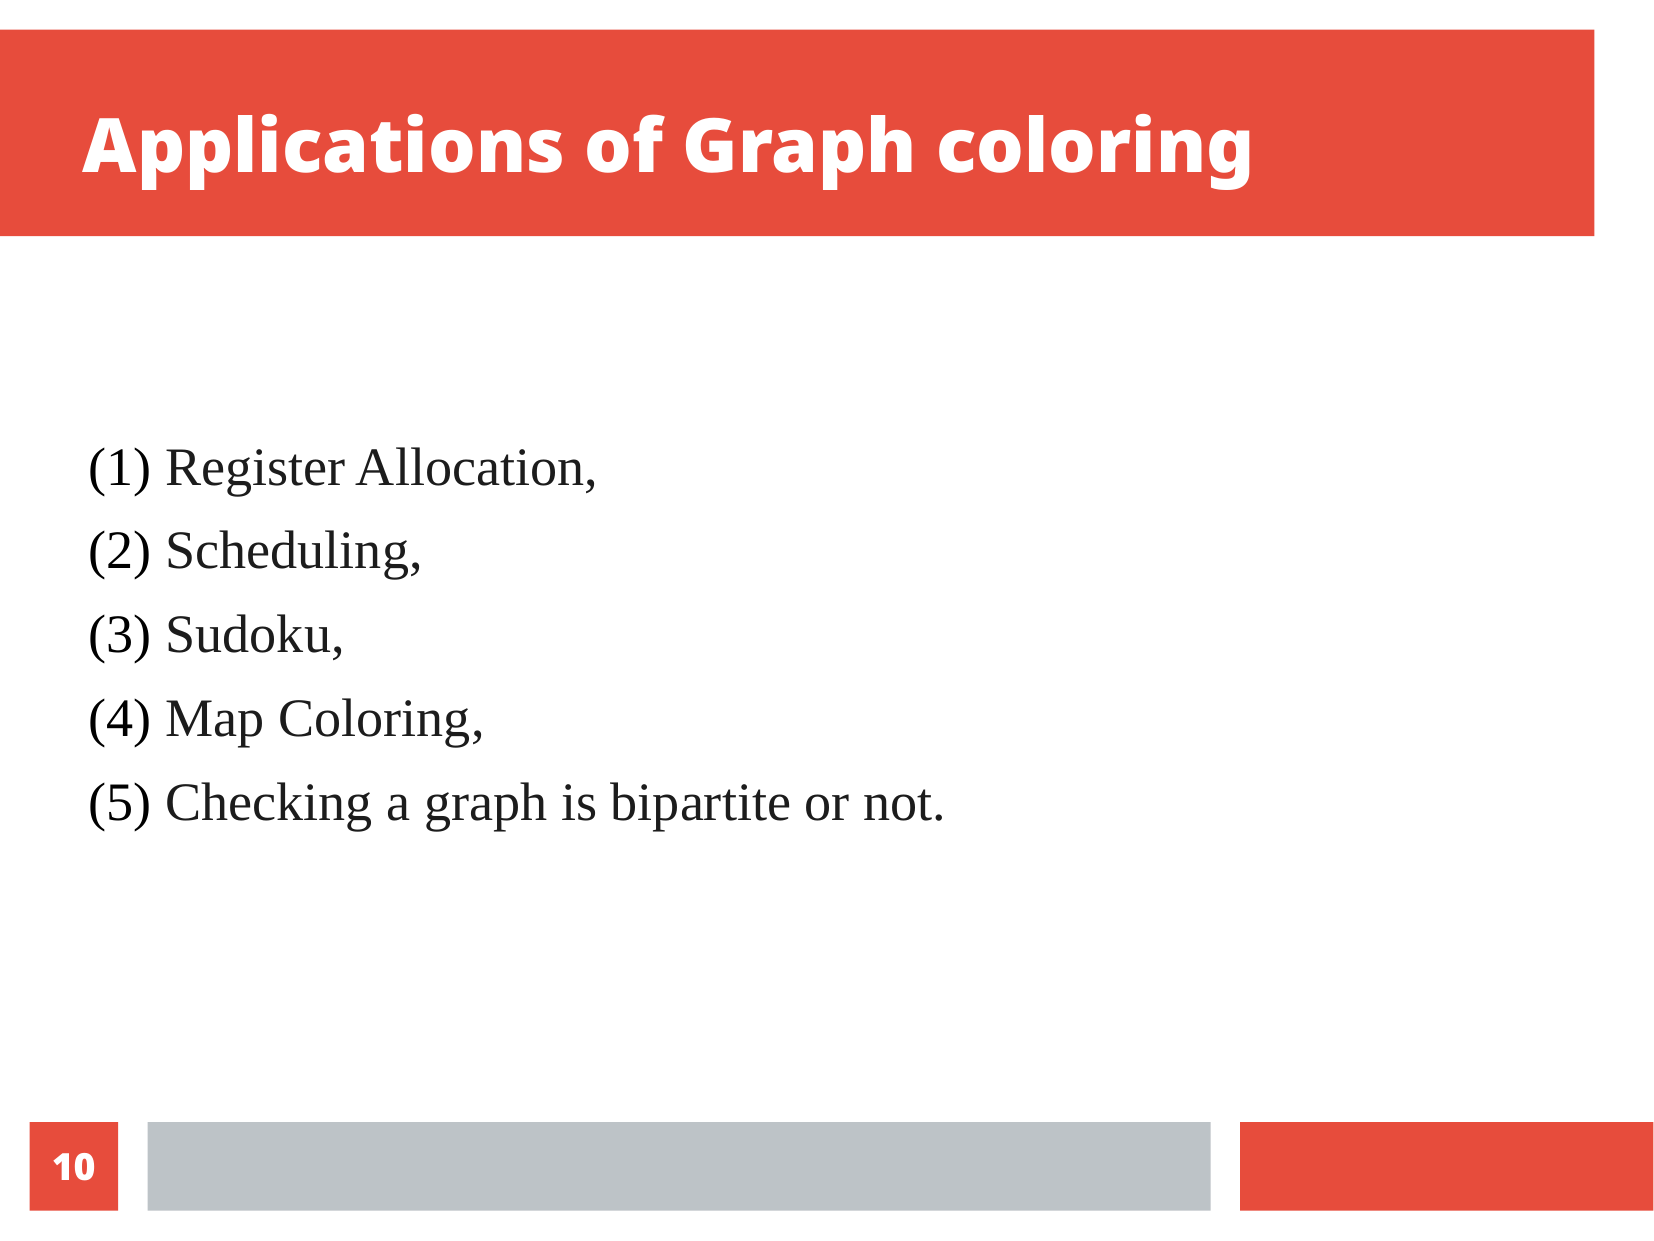

# Applications of Graph coloring
 Register Allocation,
 Scheduling,
 Sudoku,
 Map Coloring,
 Checking a graph is bipartite or not.
10